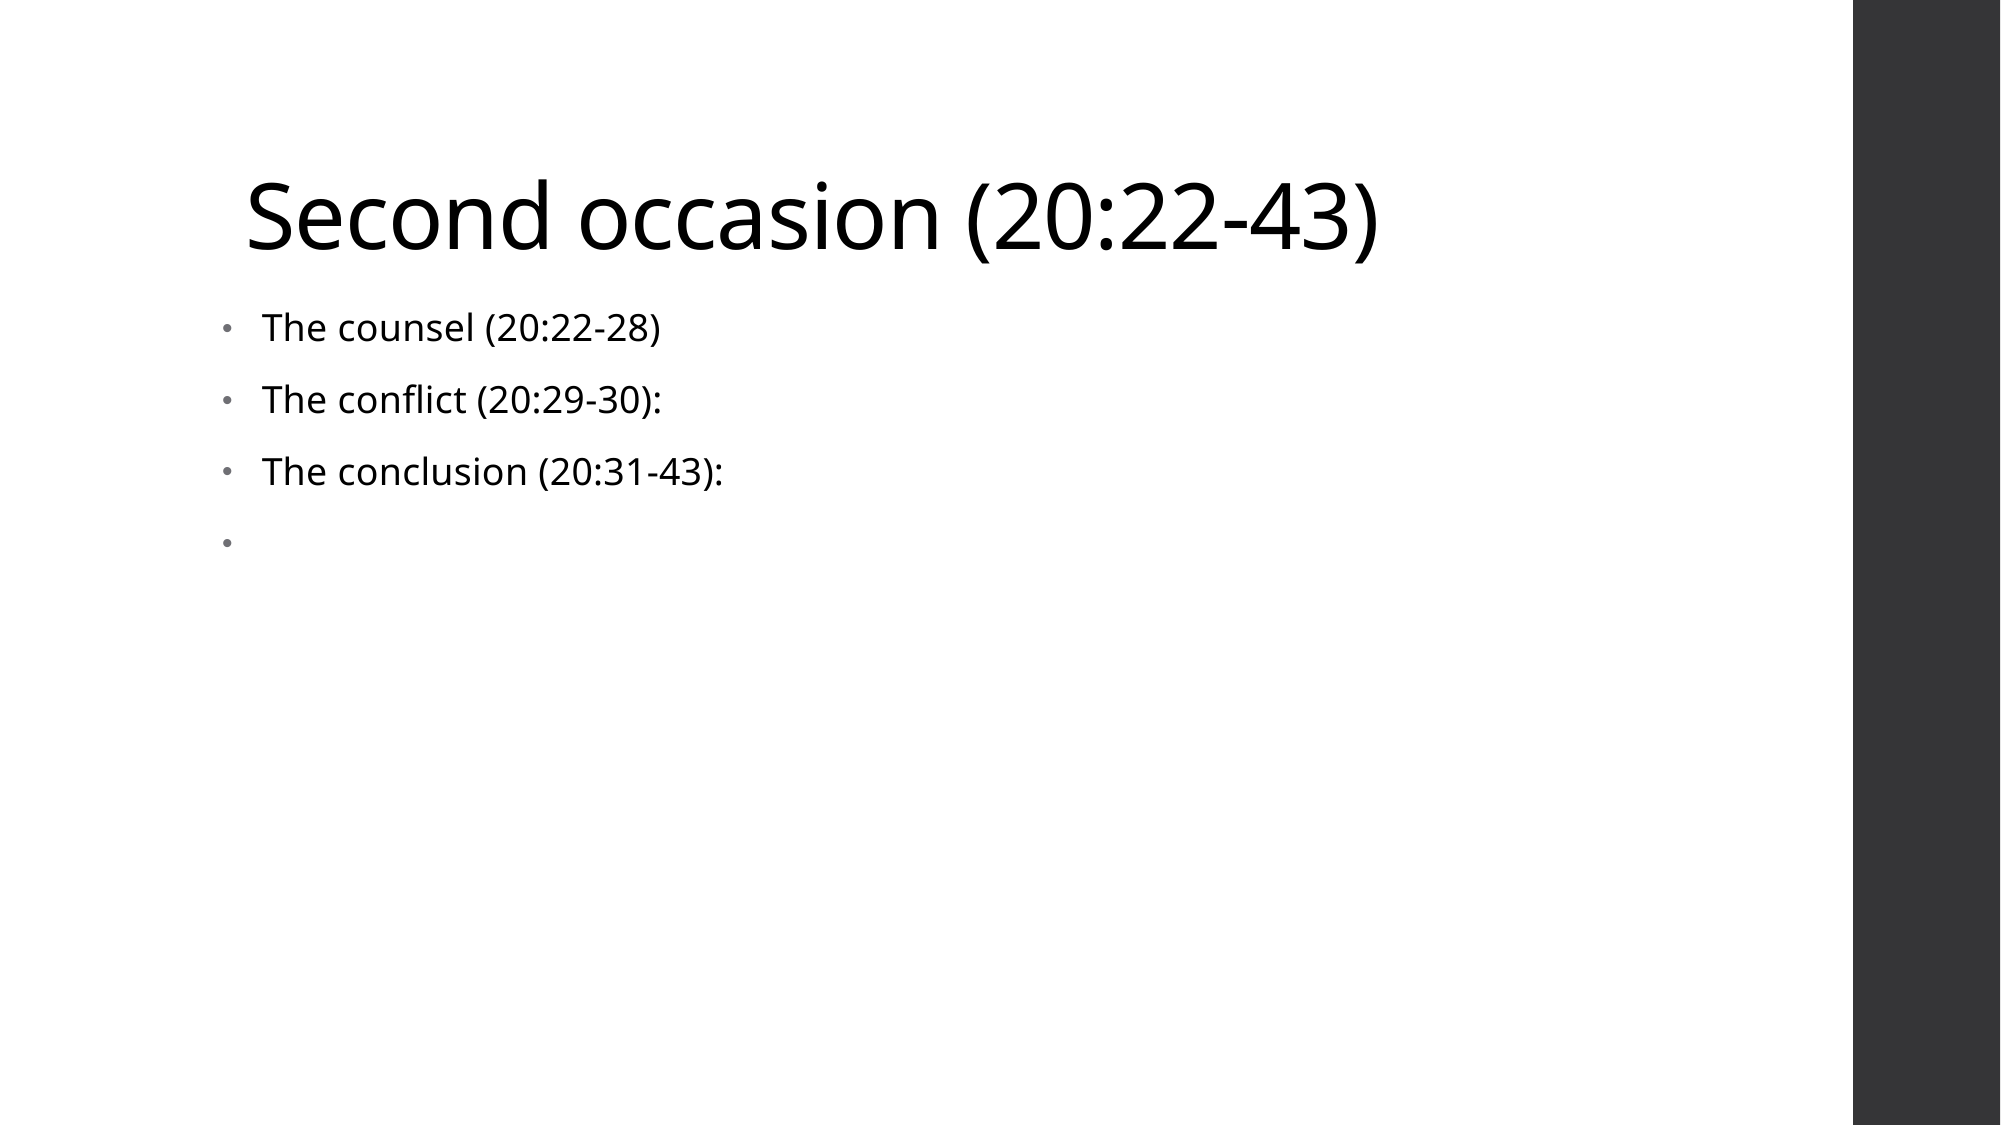

# Second occasion (20:22-43)
 The counsel (20:22-28)
 The conflict (20:29-30):
 The conclusion (20:31-43):